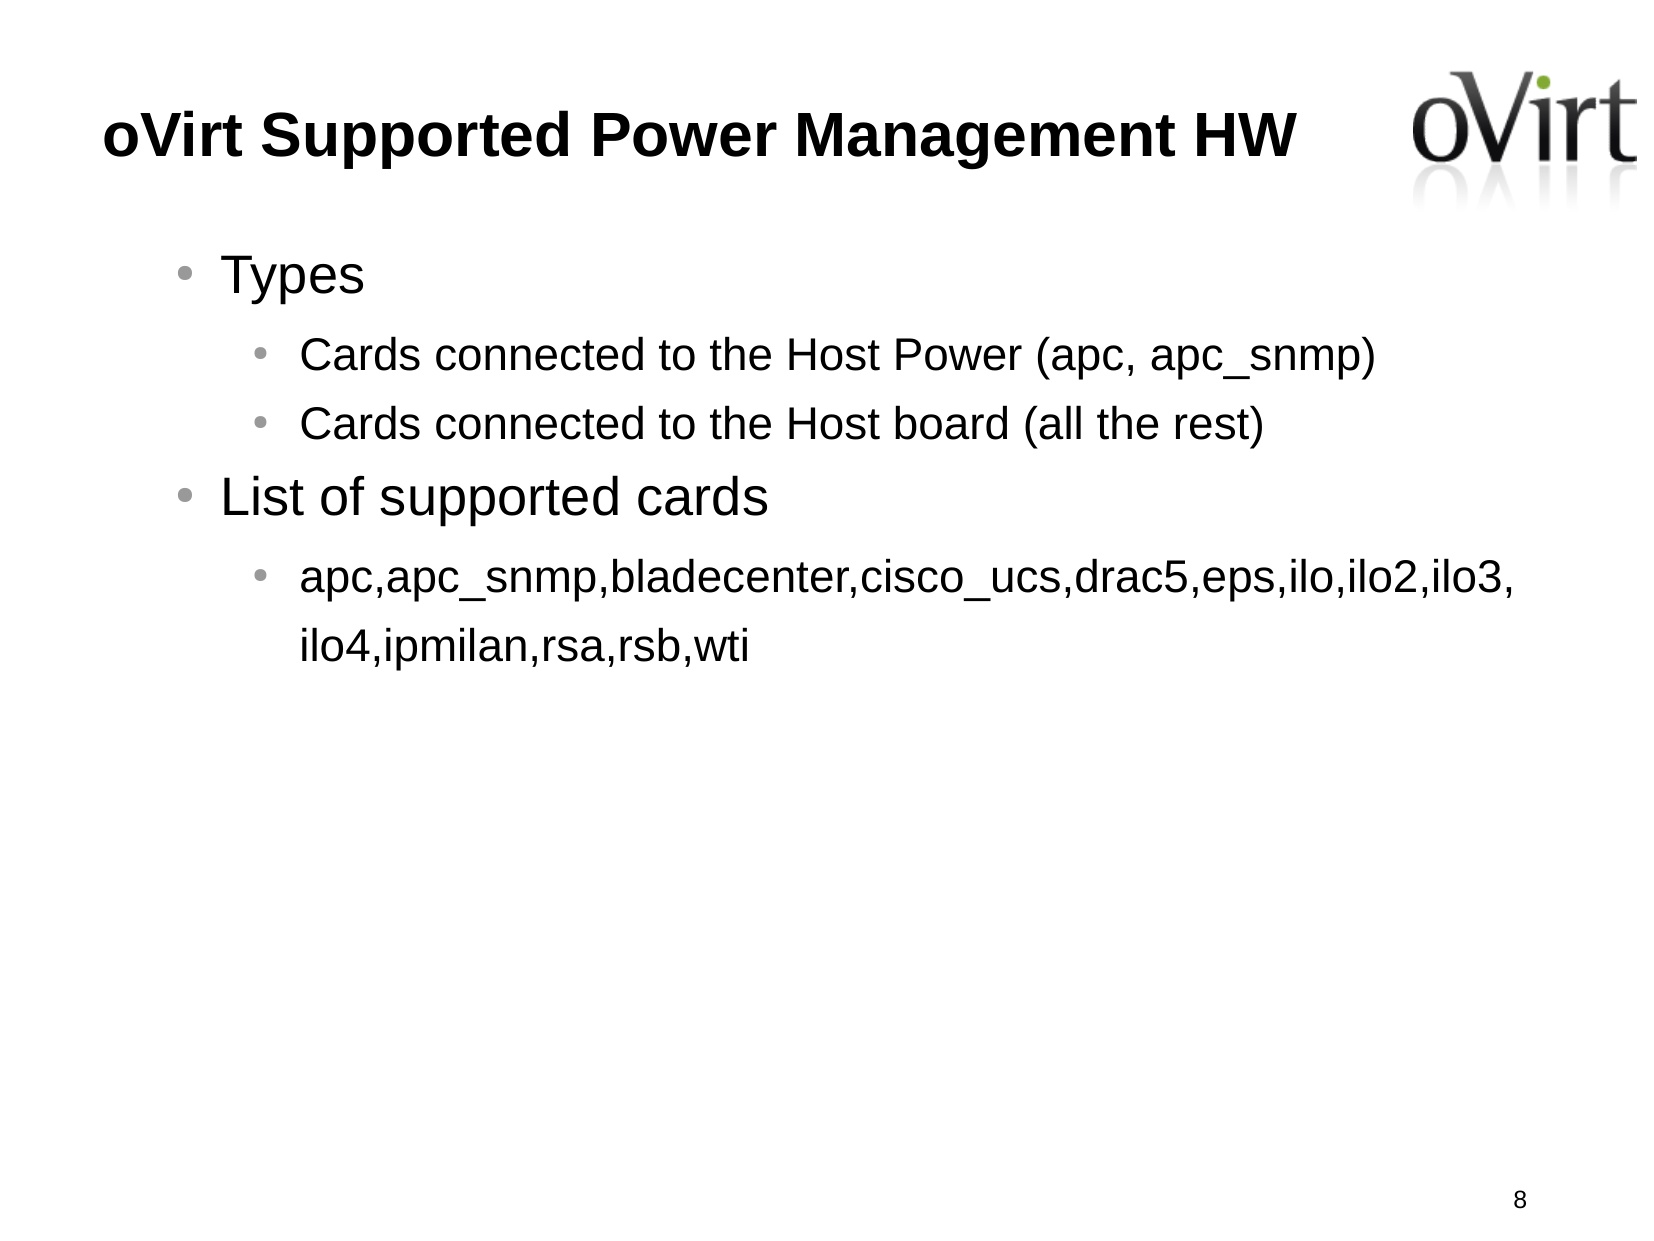

# oVirt Supported Power Management HW
Types
Cards connected to the Host Power (apc, apc_snmp)
Cards connected to the Host board (all the rest)
List of supported cards
apc,apc_snmp,bladecenter,cisco_ucs,drac5,eps,ilo,ilo2,ilo3,
ilo4,ipmilan,rsa,rsb,wti